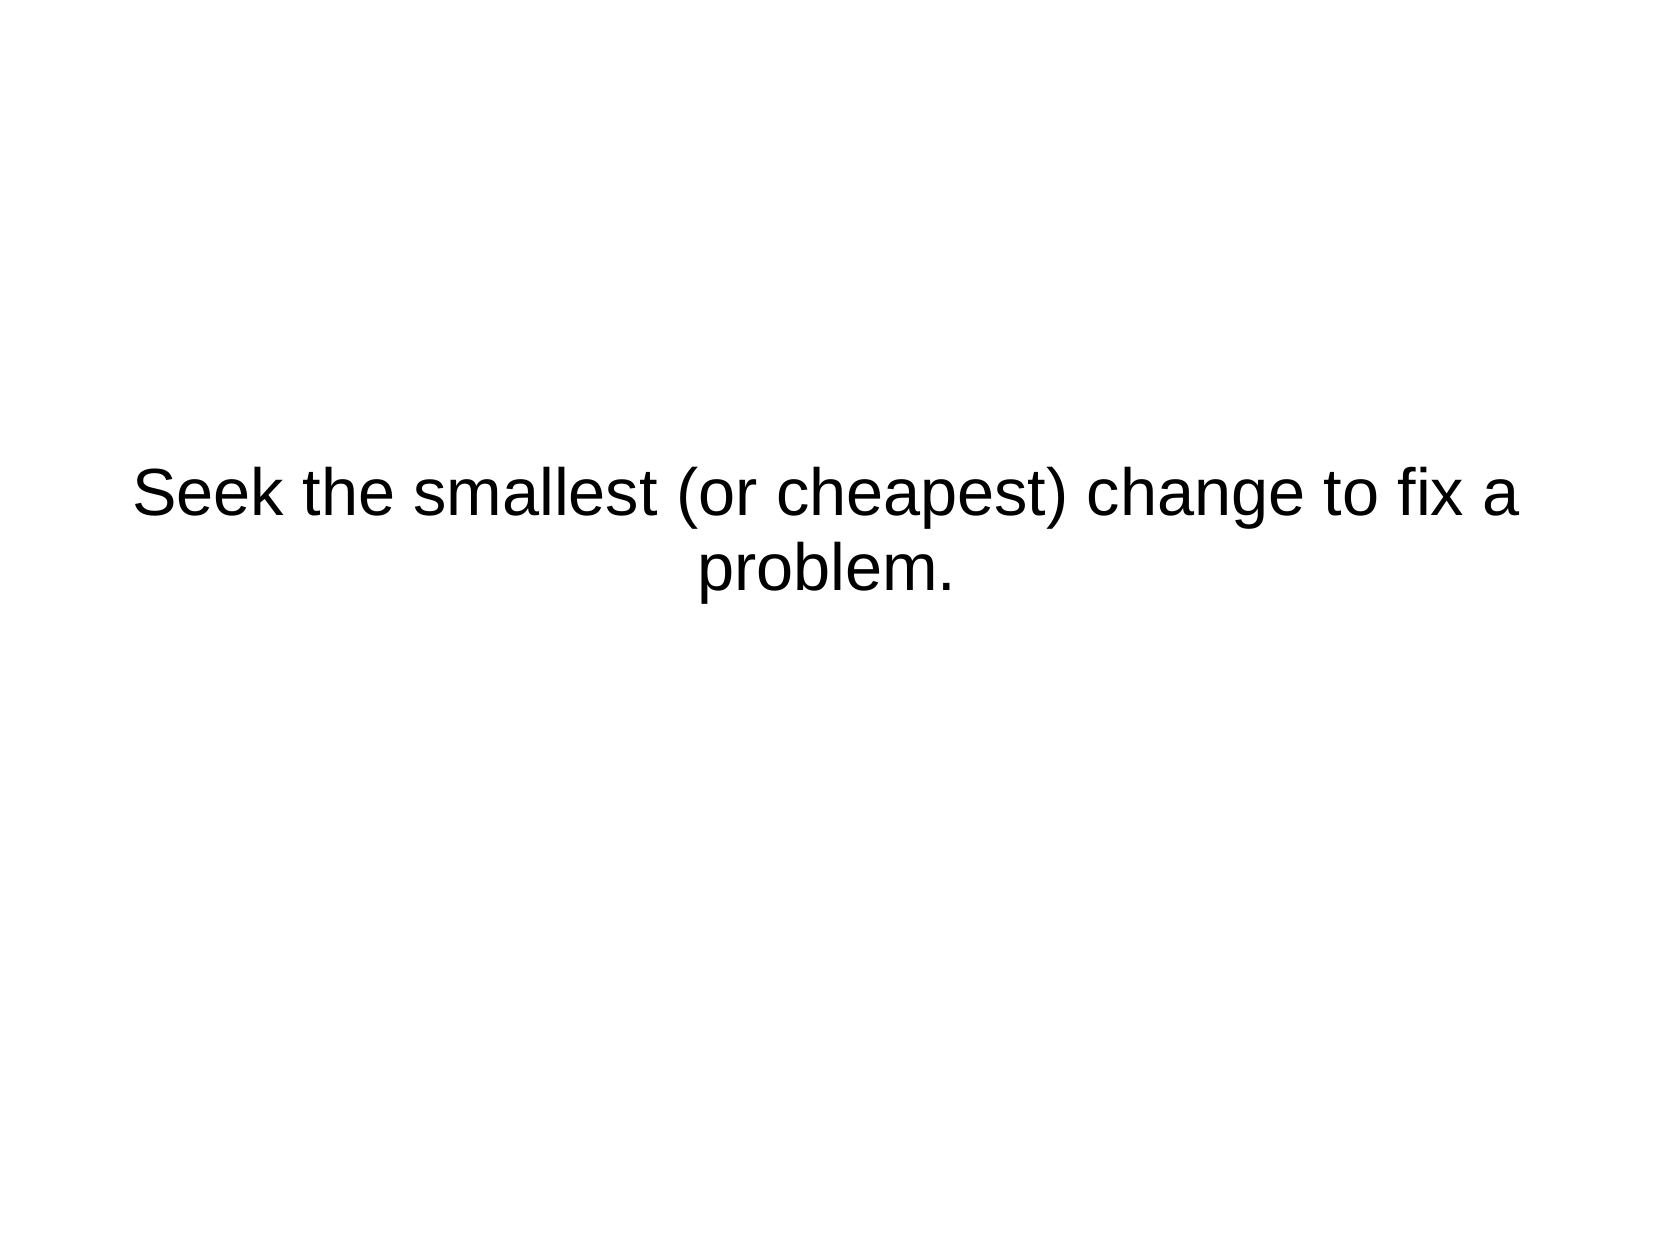

# Seek the smallest (or cheapest) change to fix a problem.